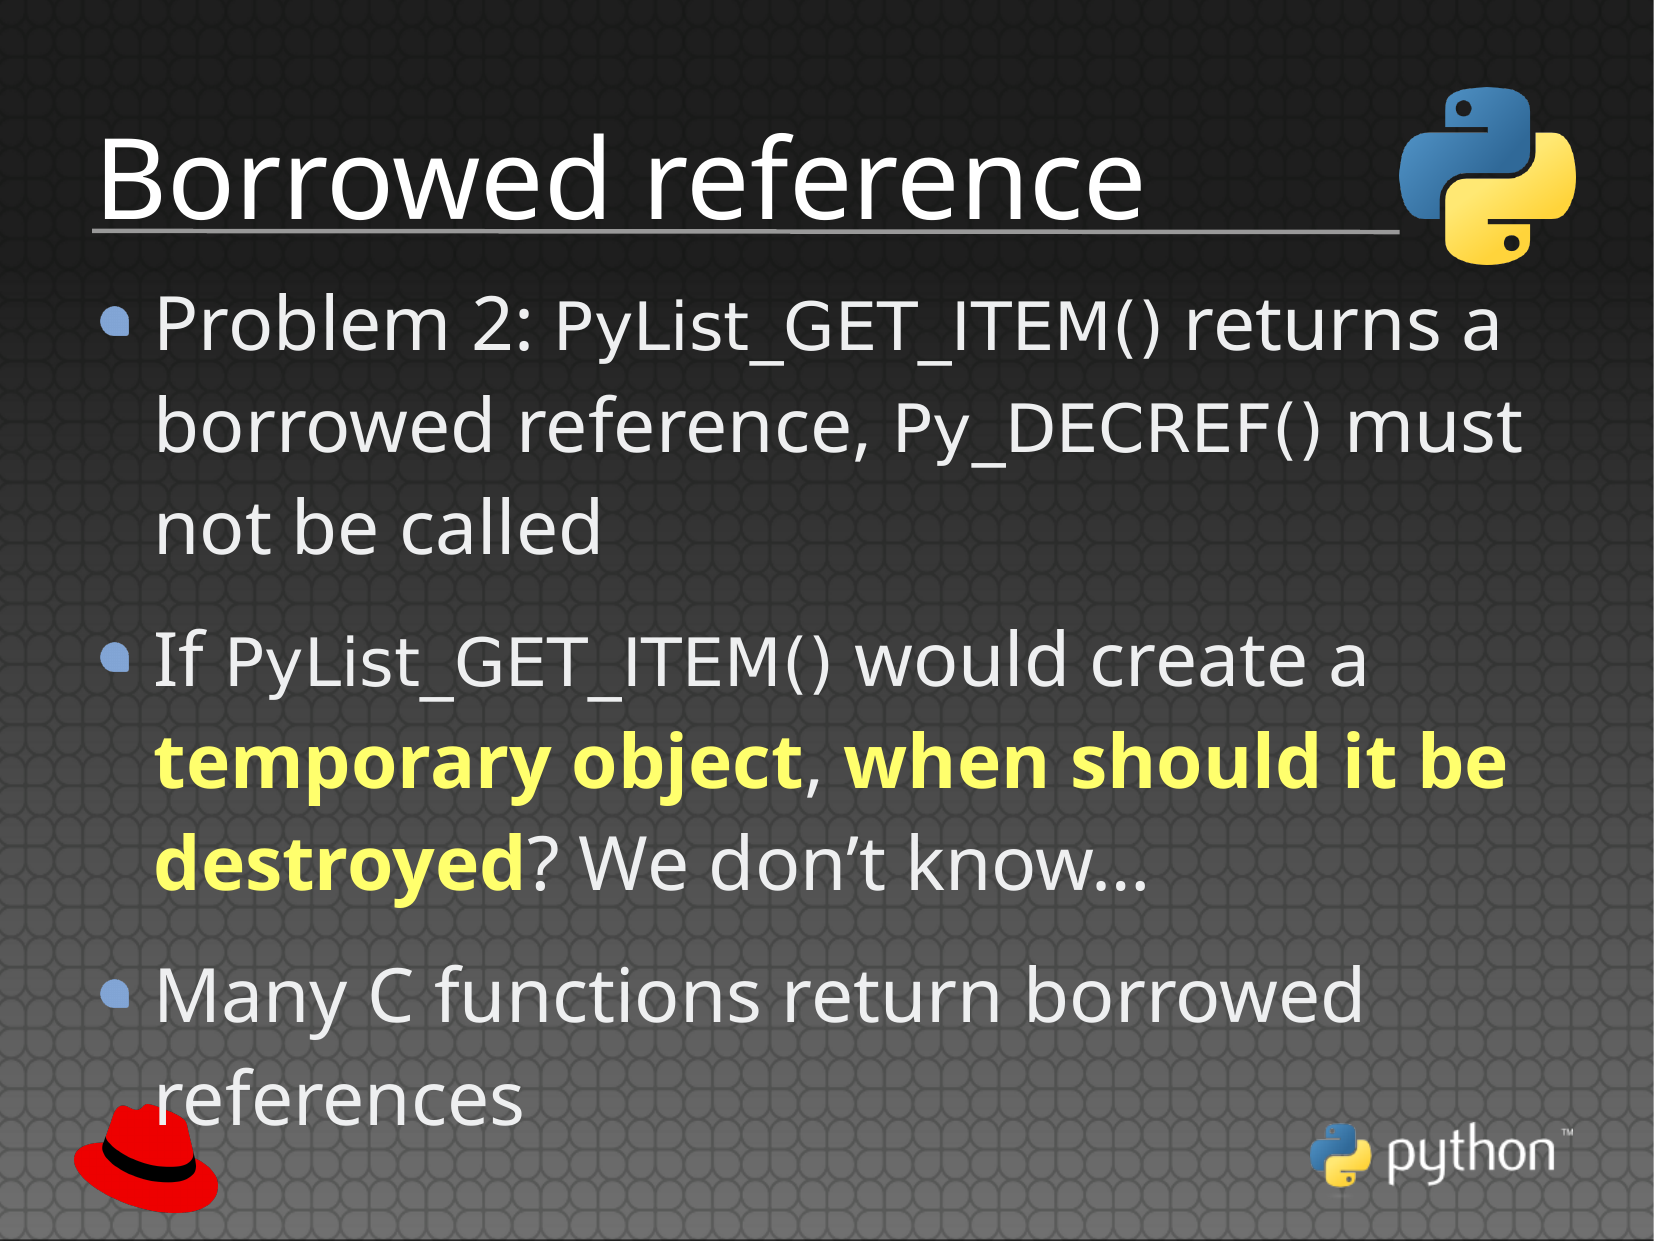

Borrowed reference
# Problem 2: PyList_GET_ITEM() returns a borrowed reference, Py_DECREF() must not be called
If PyList_GET_ITEM() would create a temporary object, when should it be destroyed? We don’t know…
Many C functions return borrowed references